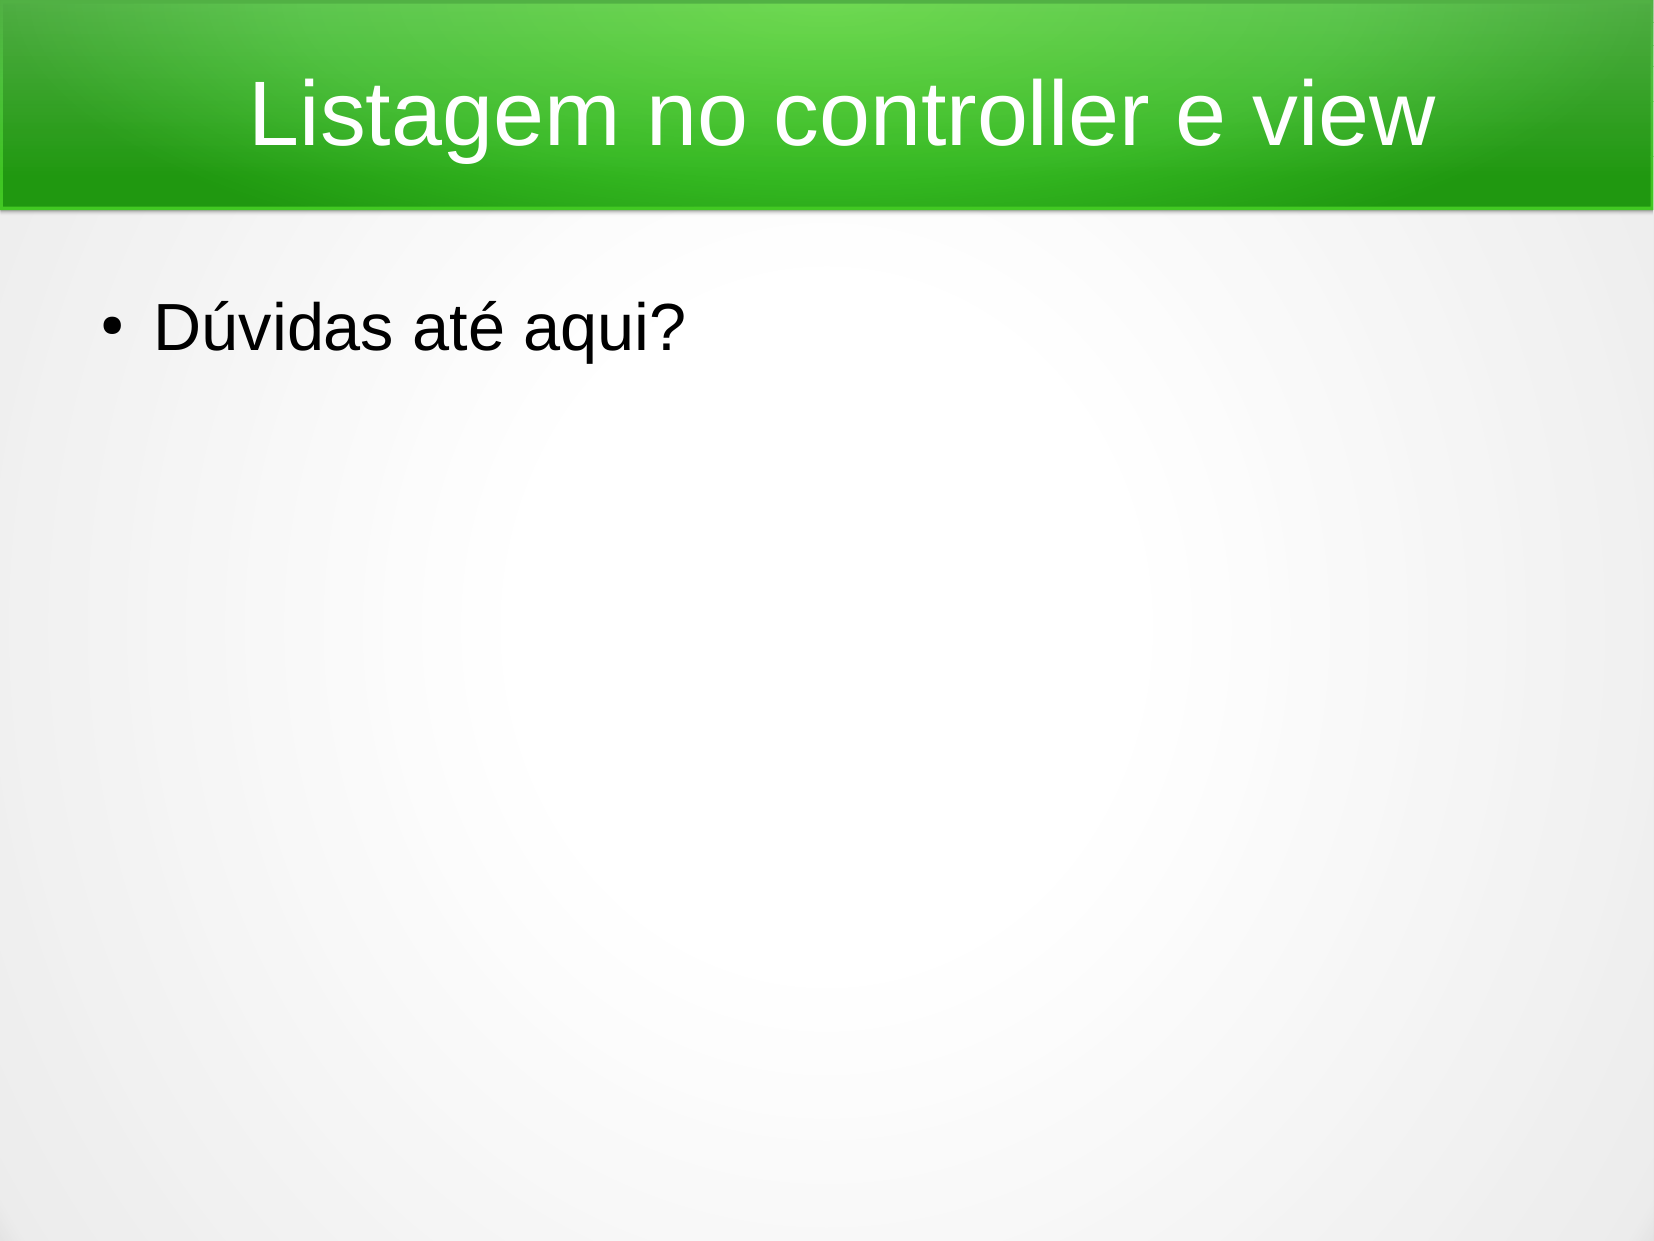

# Listagem no controller e view
Dúvidas até aqui?